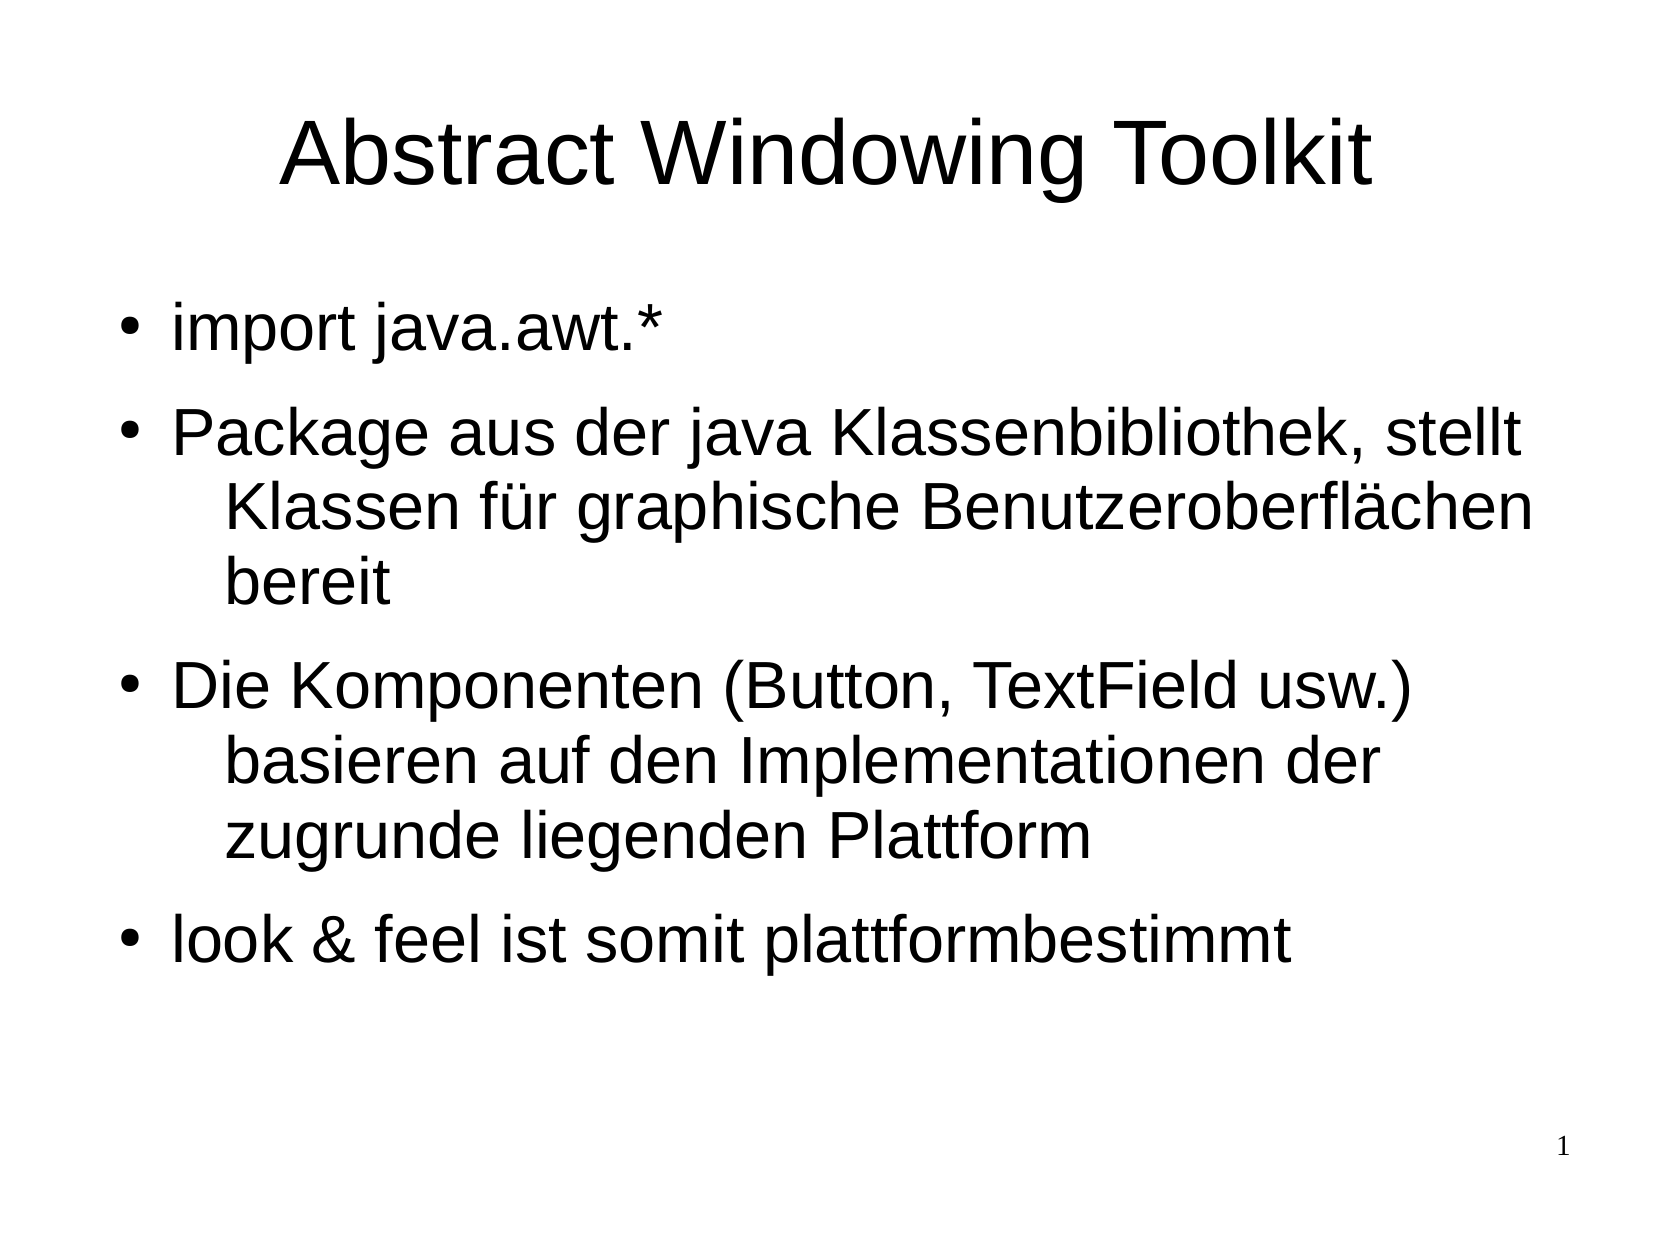

# Abstract Windowing Toolkit
import java.awt.*
Package aus der java Klassenbibliothek, stellt Klassen für graphische Benutzeroberflächen bereit
Die Komponenten (Button, TextField usw.) basieren auf den Implementationen der zugrunde liegenden Plattform
look & feel ist somit plattformbestimmt
1